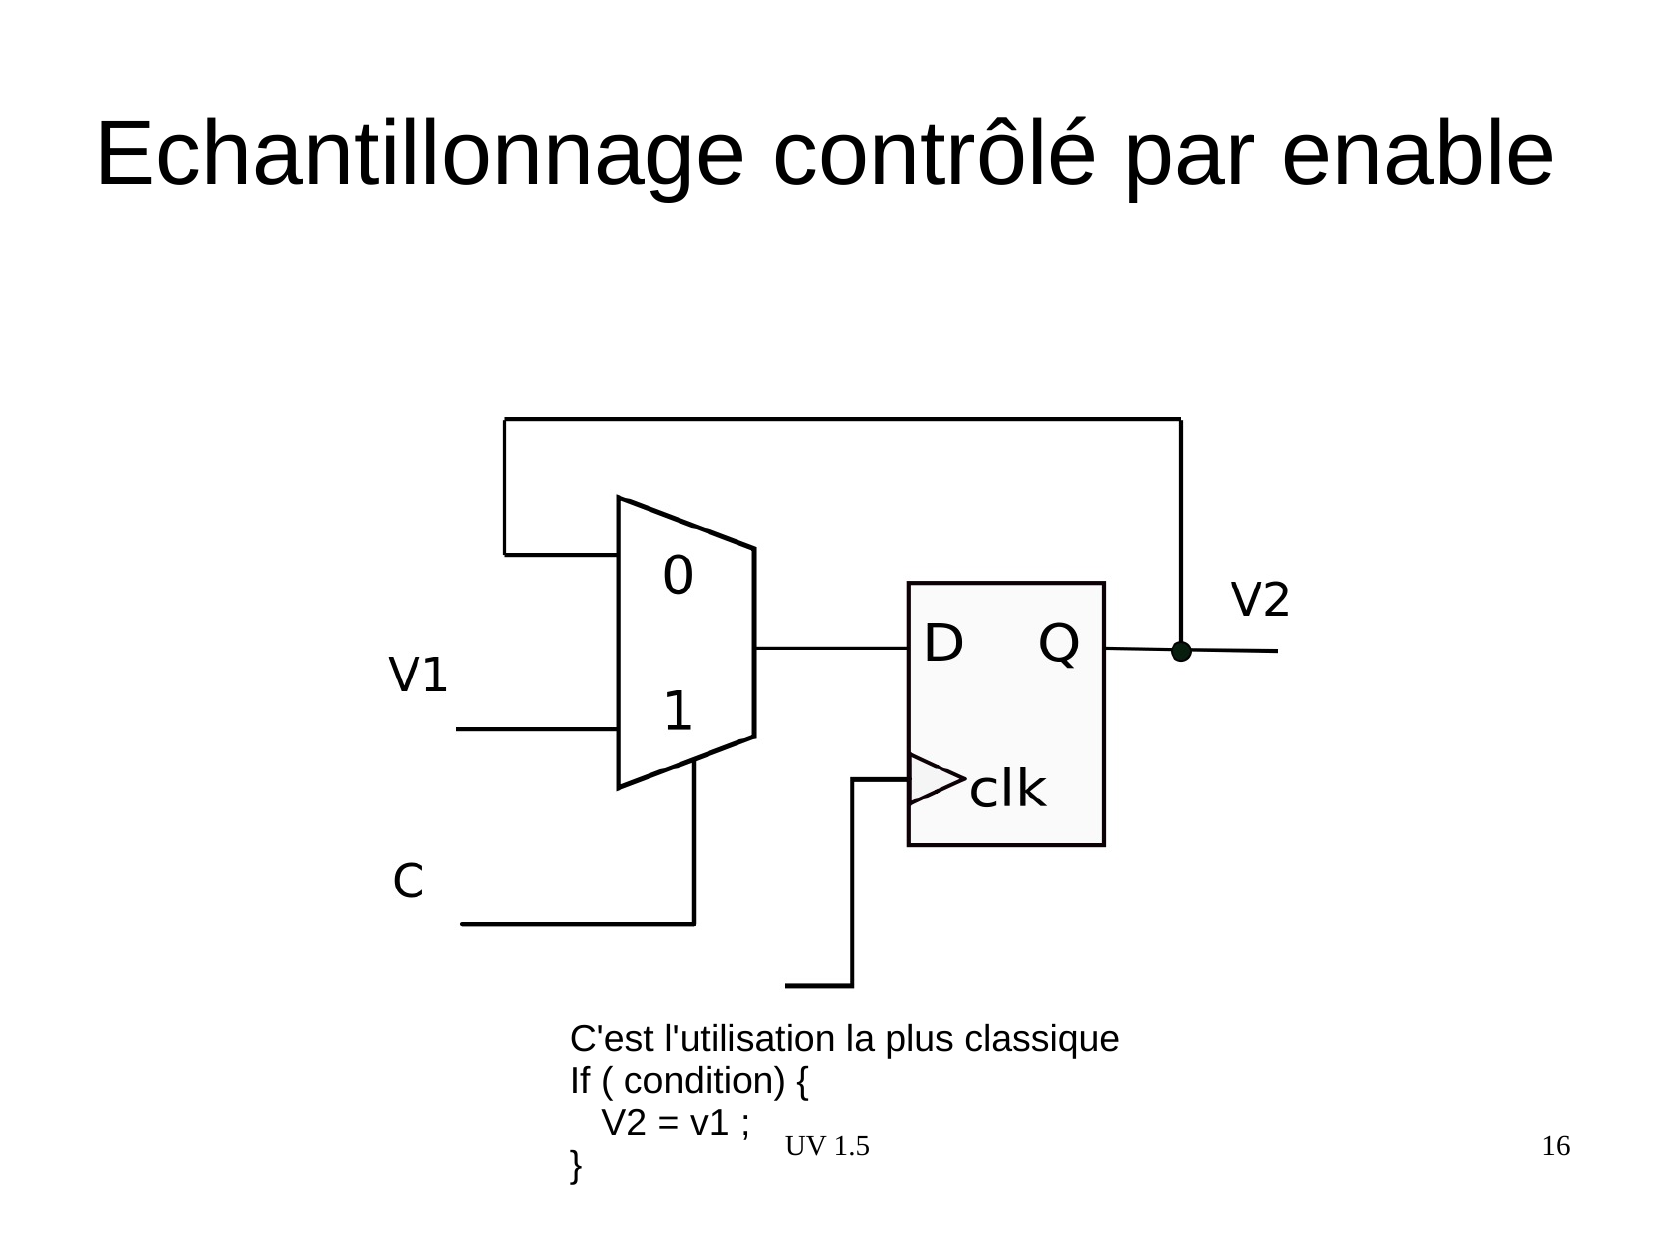

# Echantillonnage contrôlé par enable
C'est l'utilisation la plus classique
If ( condition) {
 V2 = v1 ;
}
UV 1.5
16